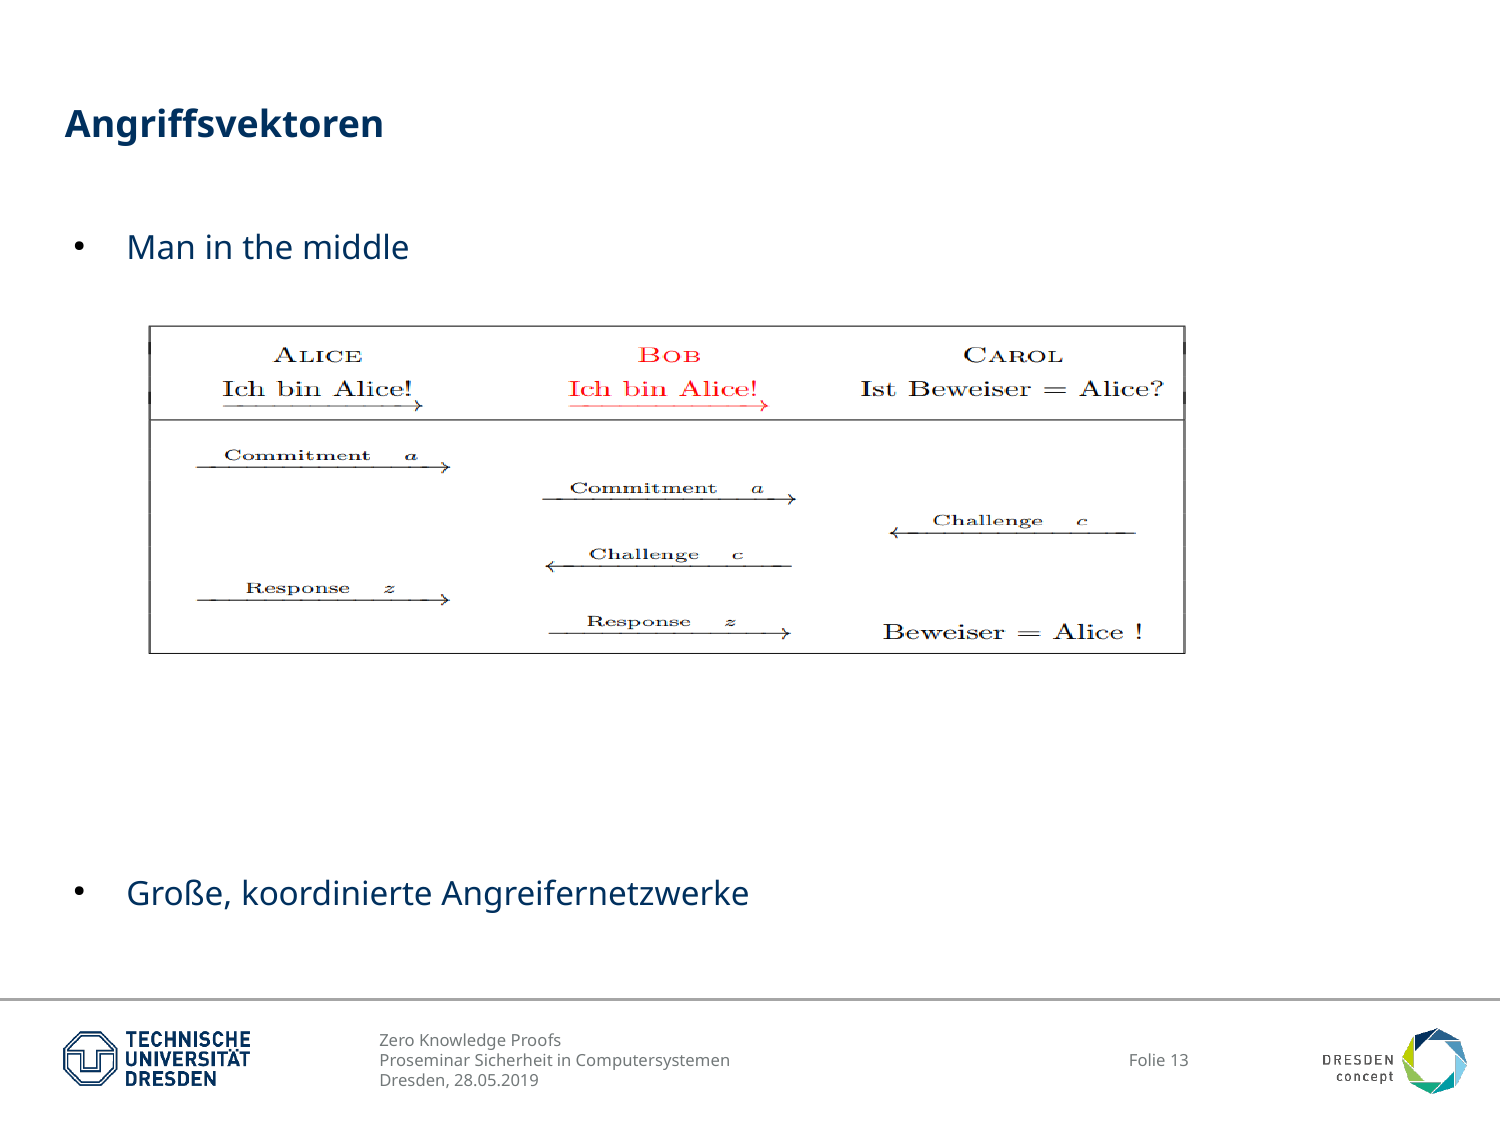

# Angriffsvektoren
Man in the middle
Große, koordinierte Angreifernetzwerke